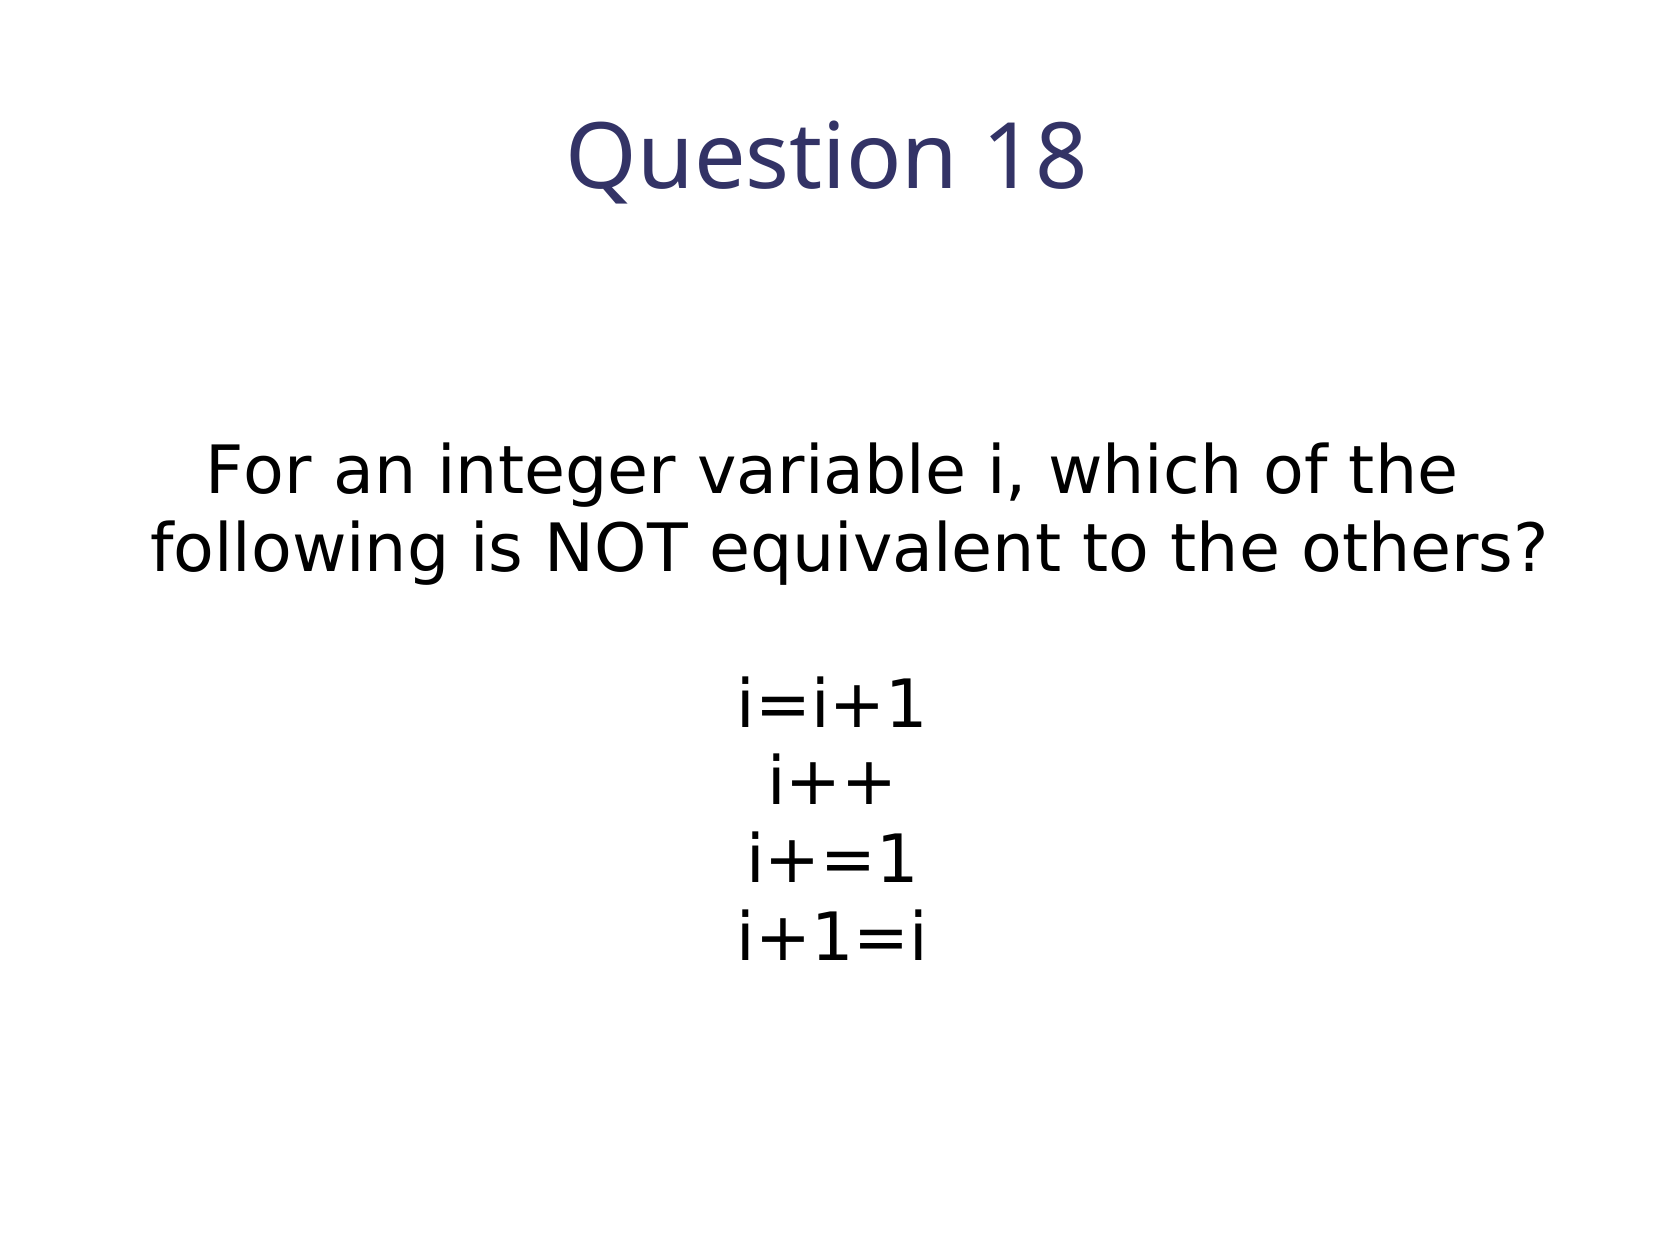

# Question
For an integer variable i, which of the following is NOT equivalent to the others?
i=i+1
i++
i+=1
i+1=i